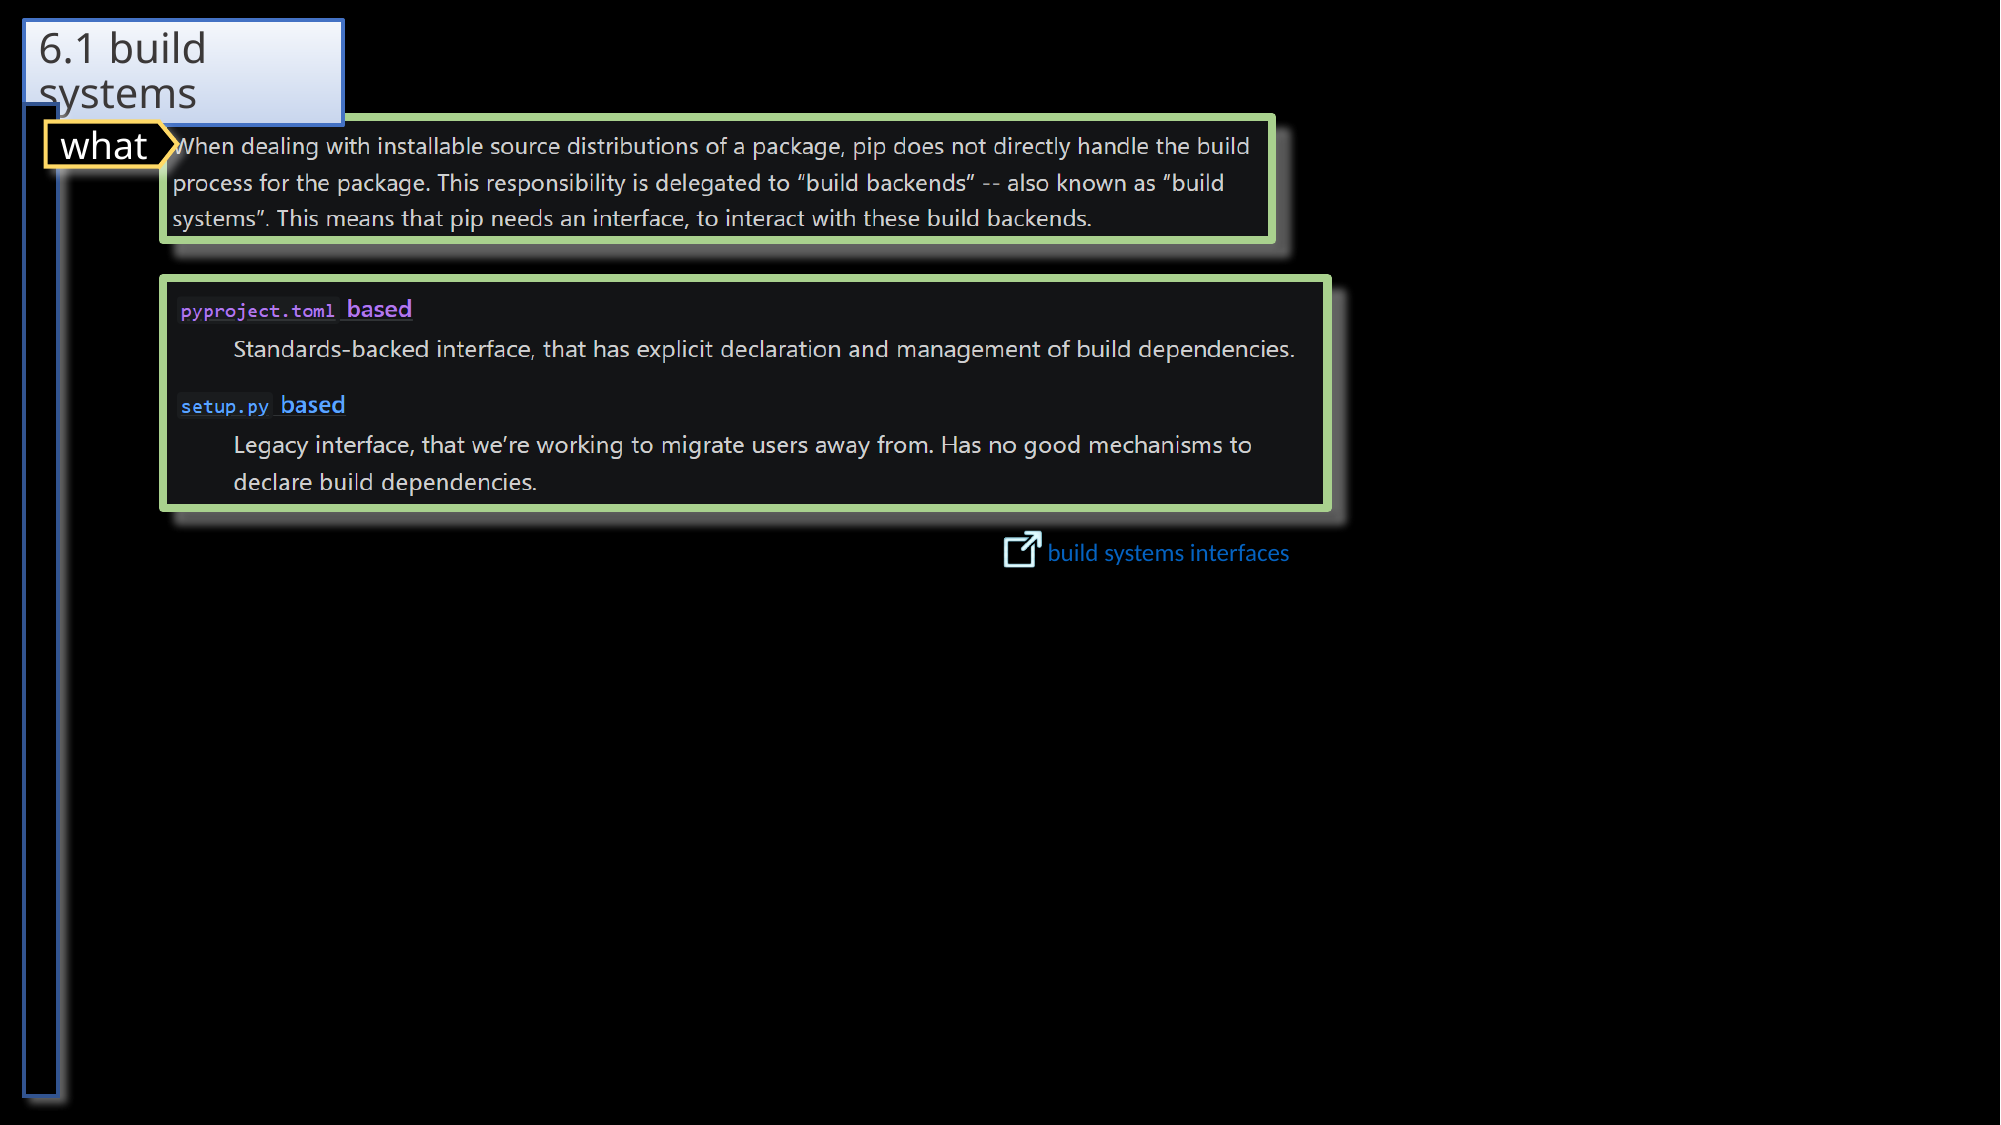

# 6.1 build systems
what
build systems interfaces